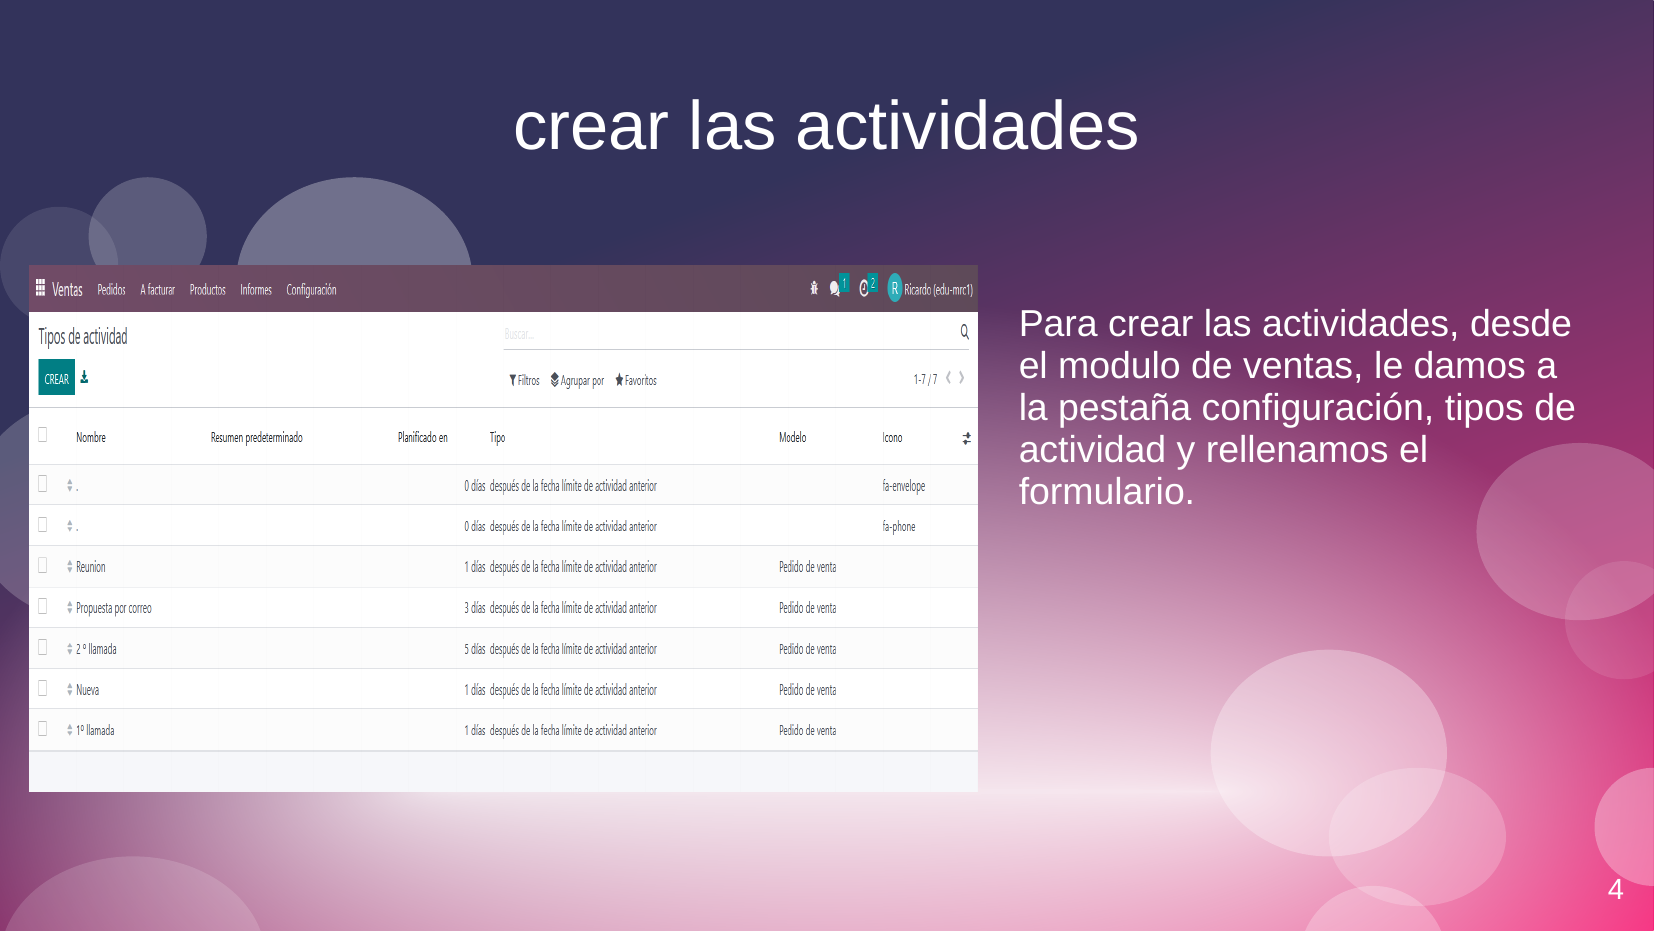

# crear las actividades
Para crear las actividades, desde el modulo de ventas, le damos a la pestaña configuración, tipos de actividad y rellenamos el formulario.